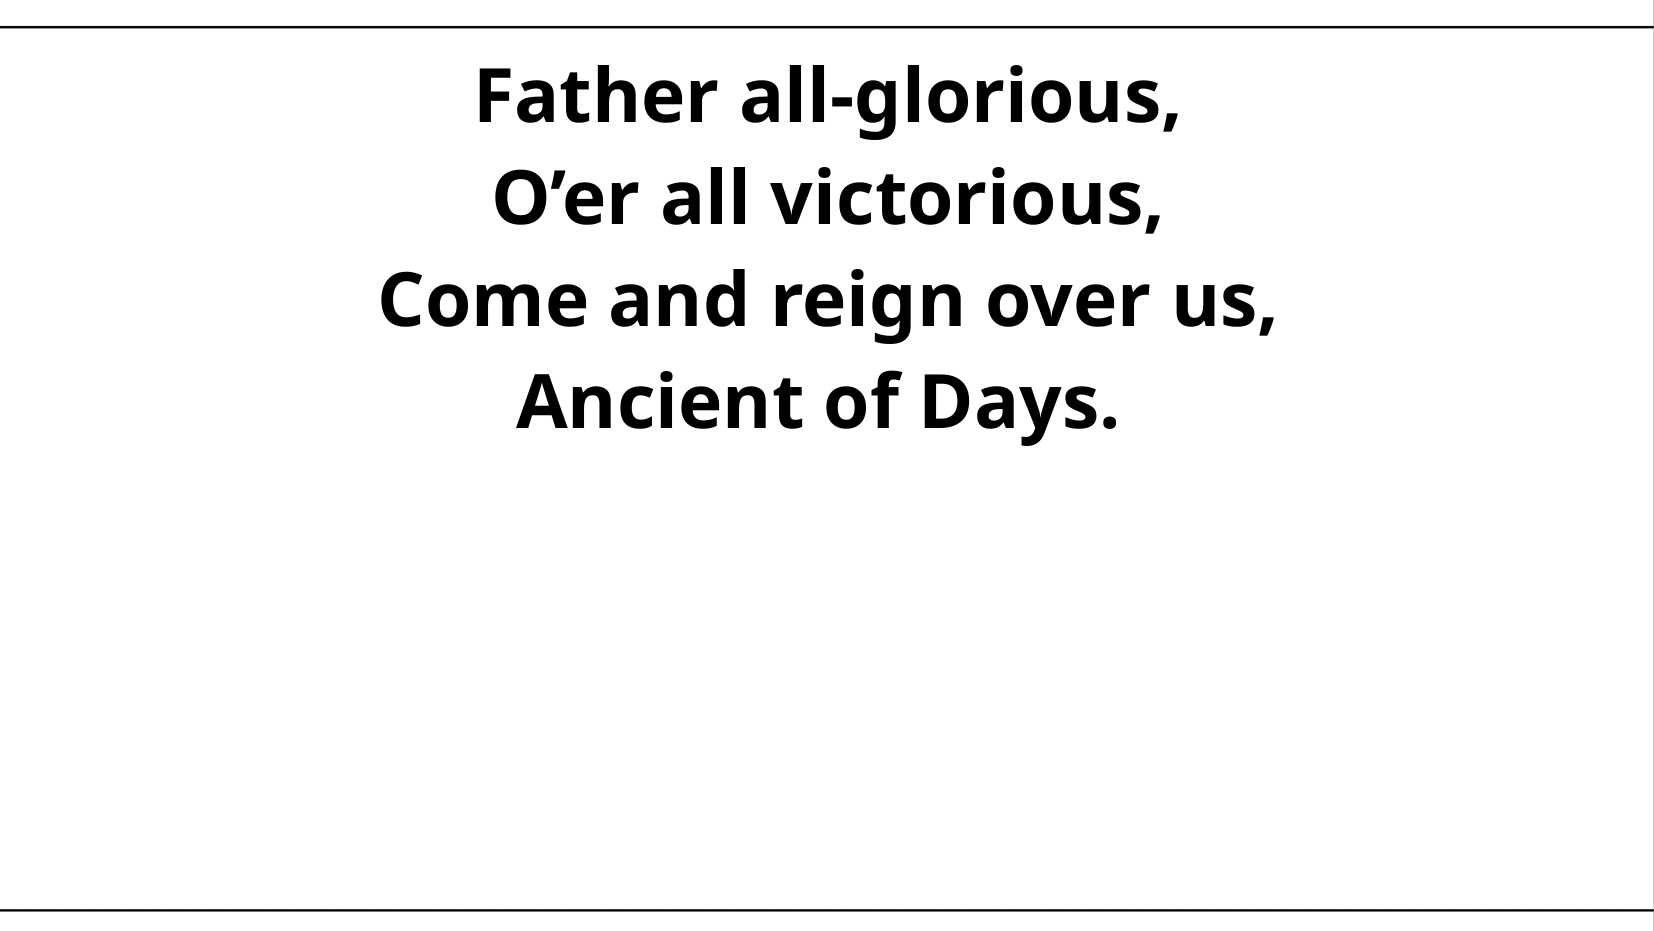

Father all-glorious,
O’er all victorious,
Come and reign over us,
Ancient of Days.